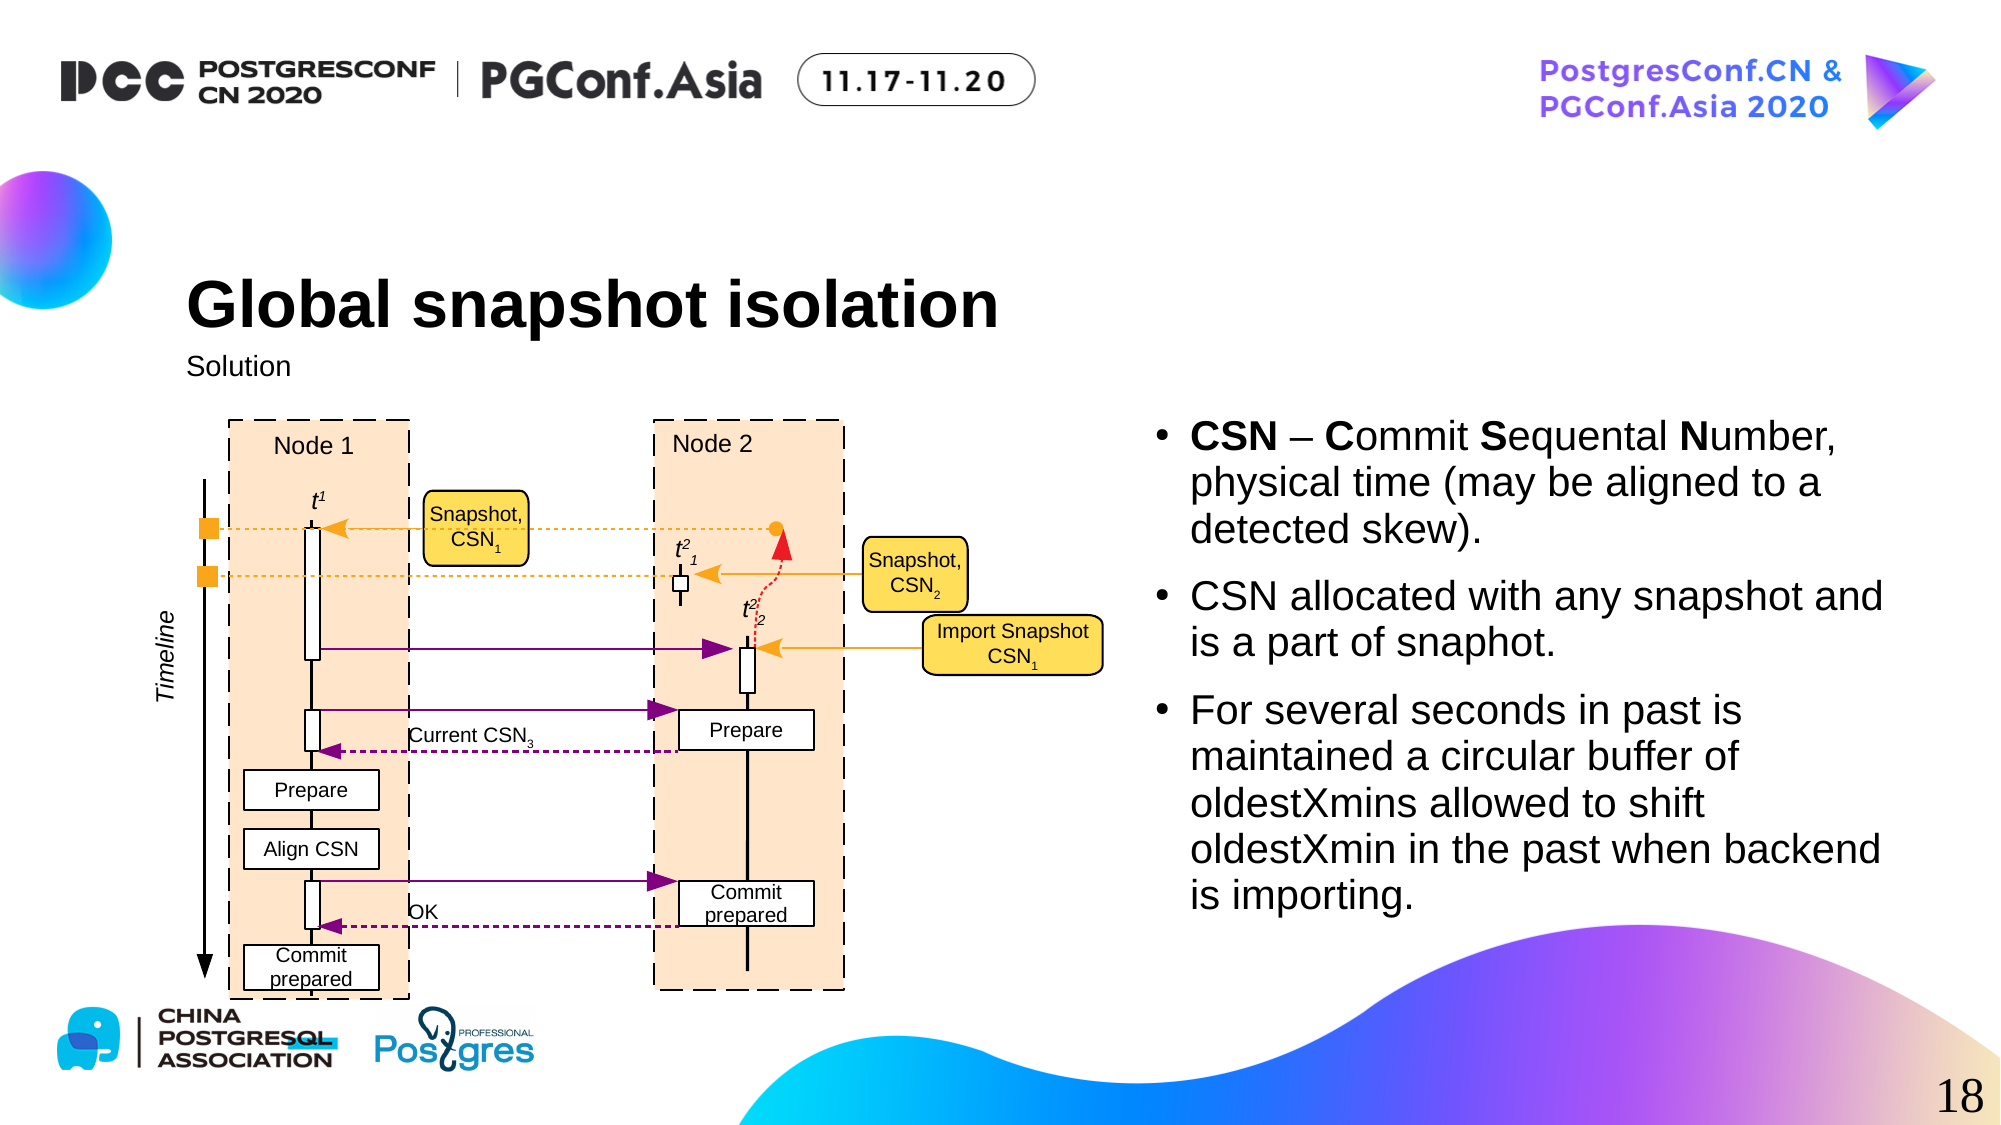

Global snapshot isolation
Solution
CSN – Commit Sequental Number, physical time (may be aligned to a detected skew).
CSN allocated with any snapshot and is a part of snaphot.
For several seconds in past is maintained a circular buffer of oldestXmins allowed to shift oldestXmin in the past when backend is importing.
Node 2
Node 1
t1
Snapshot,
CSN1
t21
Snapshot,
CSN2
t22
Import Snapshot
CSN1
Timeline
Prepare
Current CSN3
Prepare
Align CSN
Commit
prepared
OK
Commit
prepared